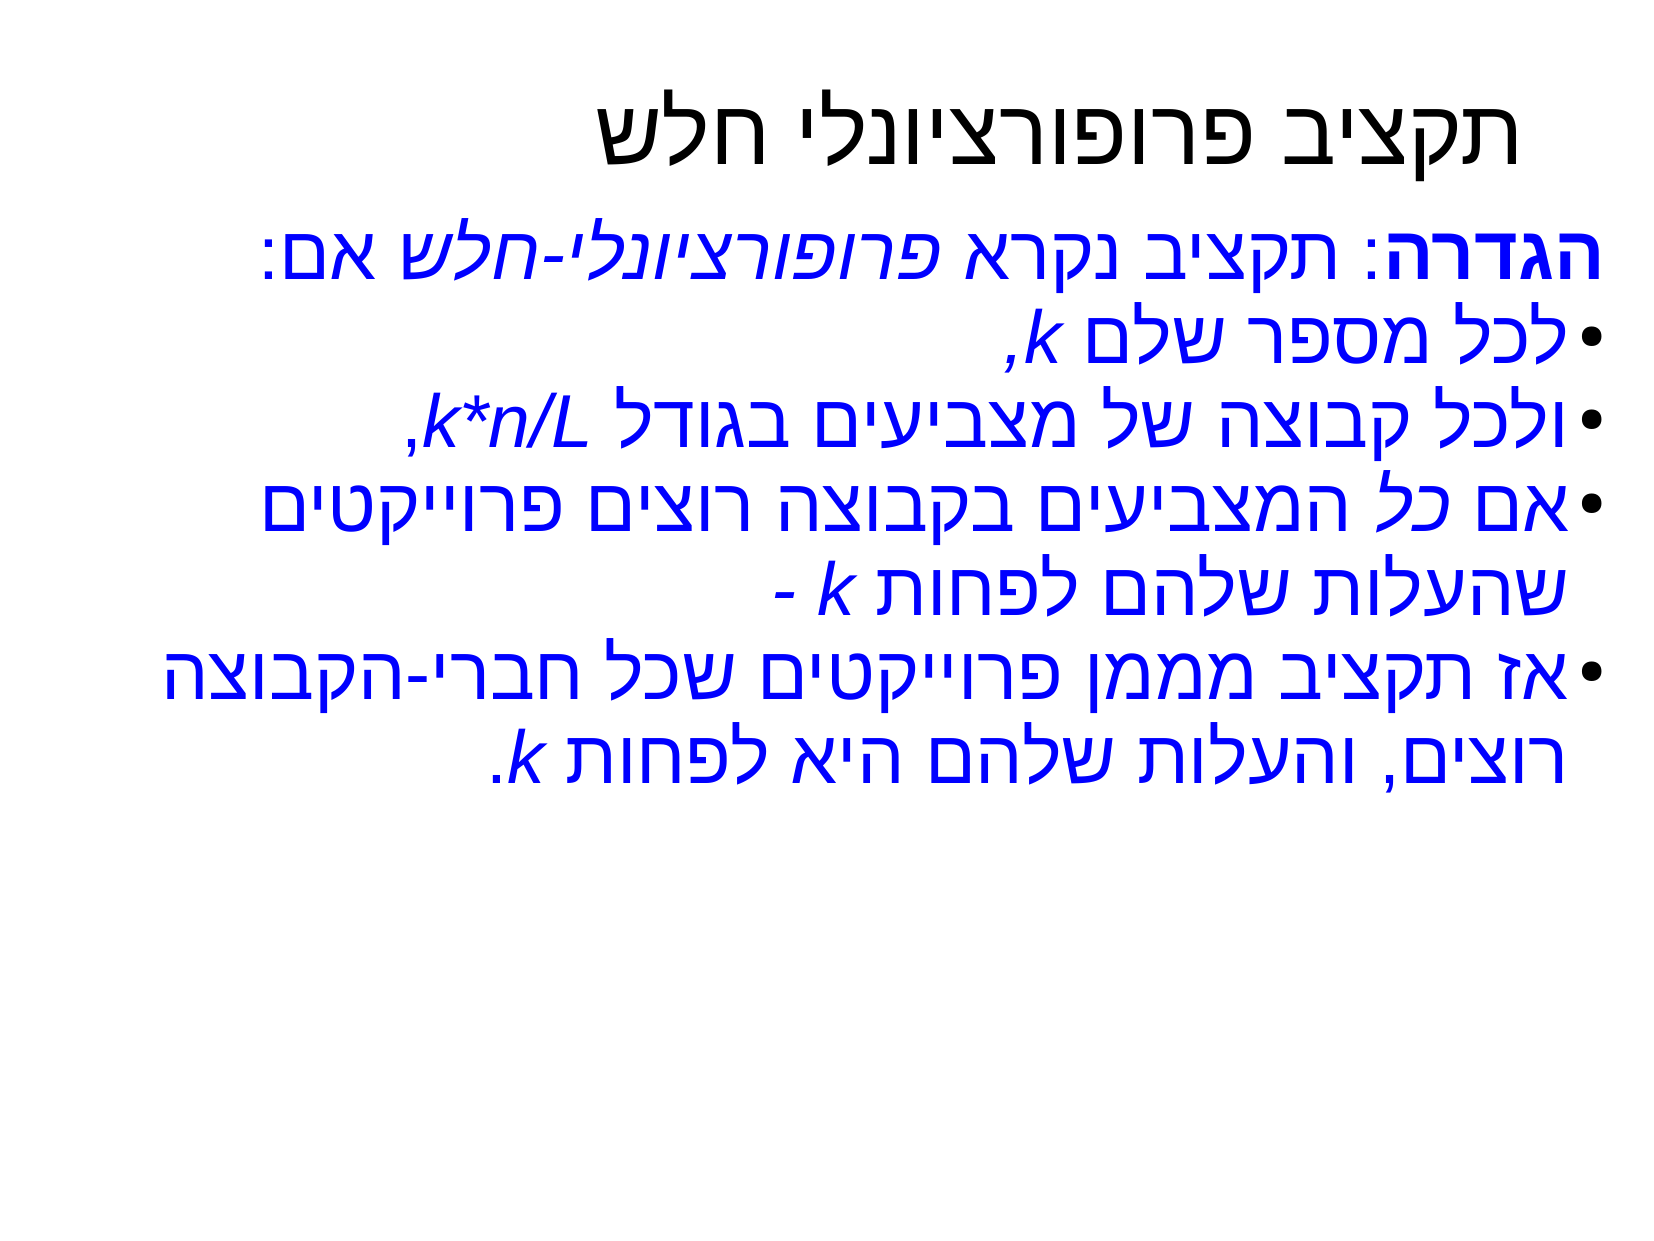

# תקציב פרופורציונלי חלש
הגדרה: תקציב נקרא פרופורציונלי-חלש אם:
לכל מספר שלם k,
ולכל קבוצה של מצביעים בגודל k*n/L,
אם כל המצביעים בקבוצה רוצים פרוייקטים שהעלות שלהם לפחות k -
אז תקציב מממן פרוייקטים שכל חברי-הקבוצה רוצים, והעלות שלהם היא לפחות k.